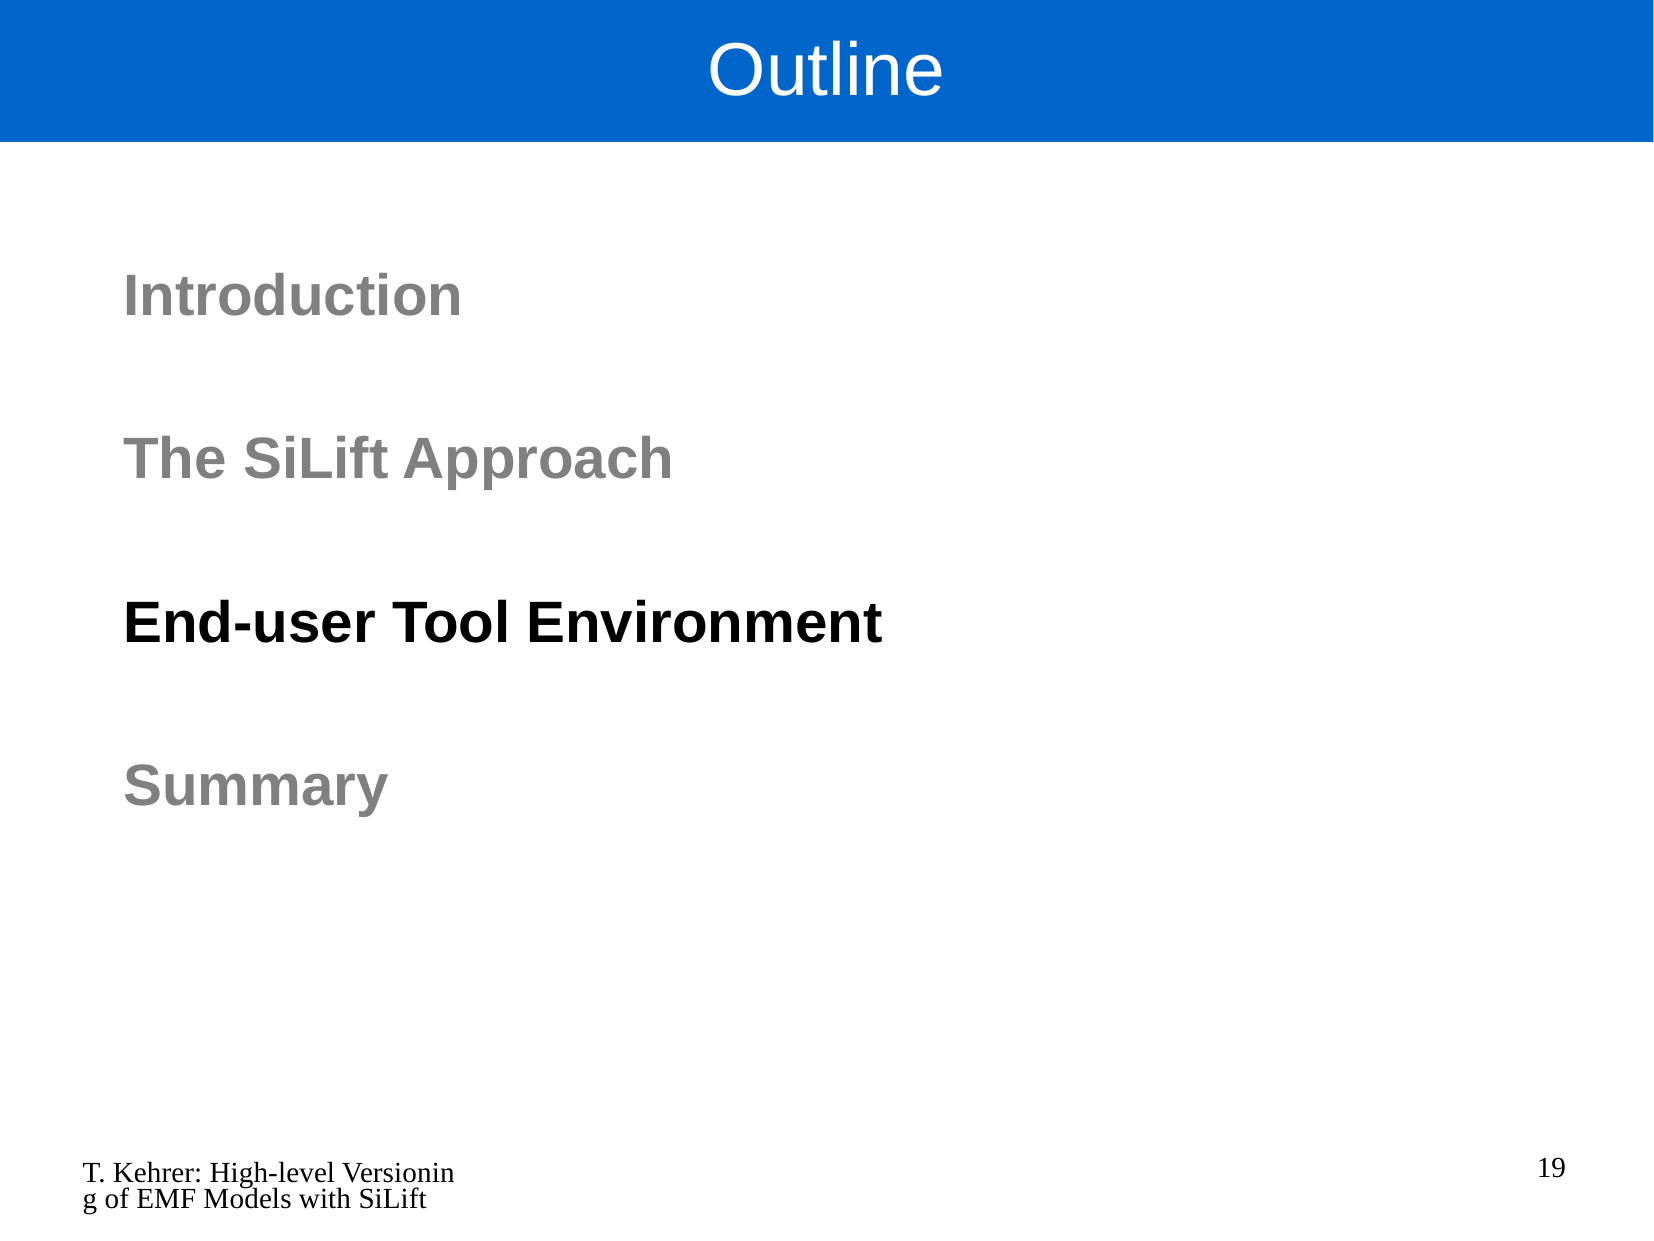

# Outline
Introduction
The SiLift Approach
End-user Tool Environment
Summary
19
T. Kehrer: High-level Versioning of EMF Models with SiLift